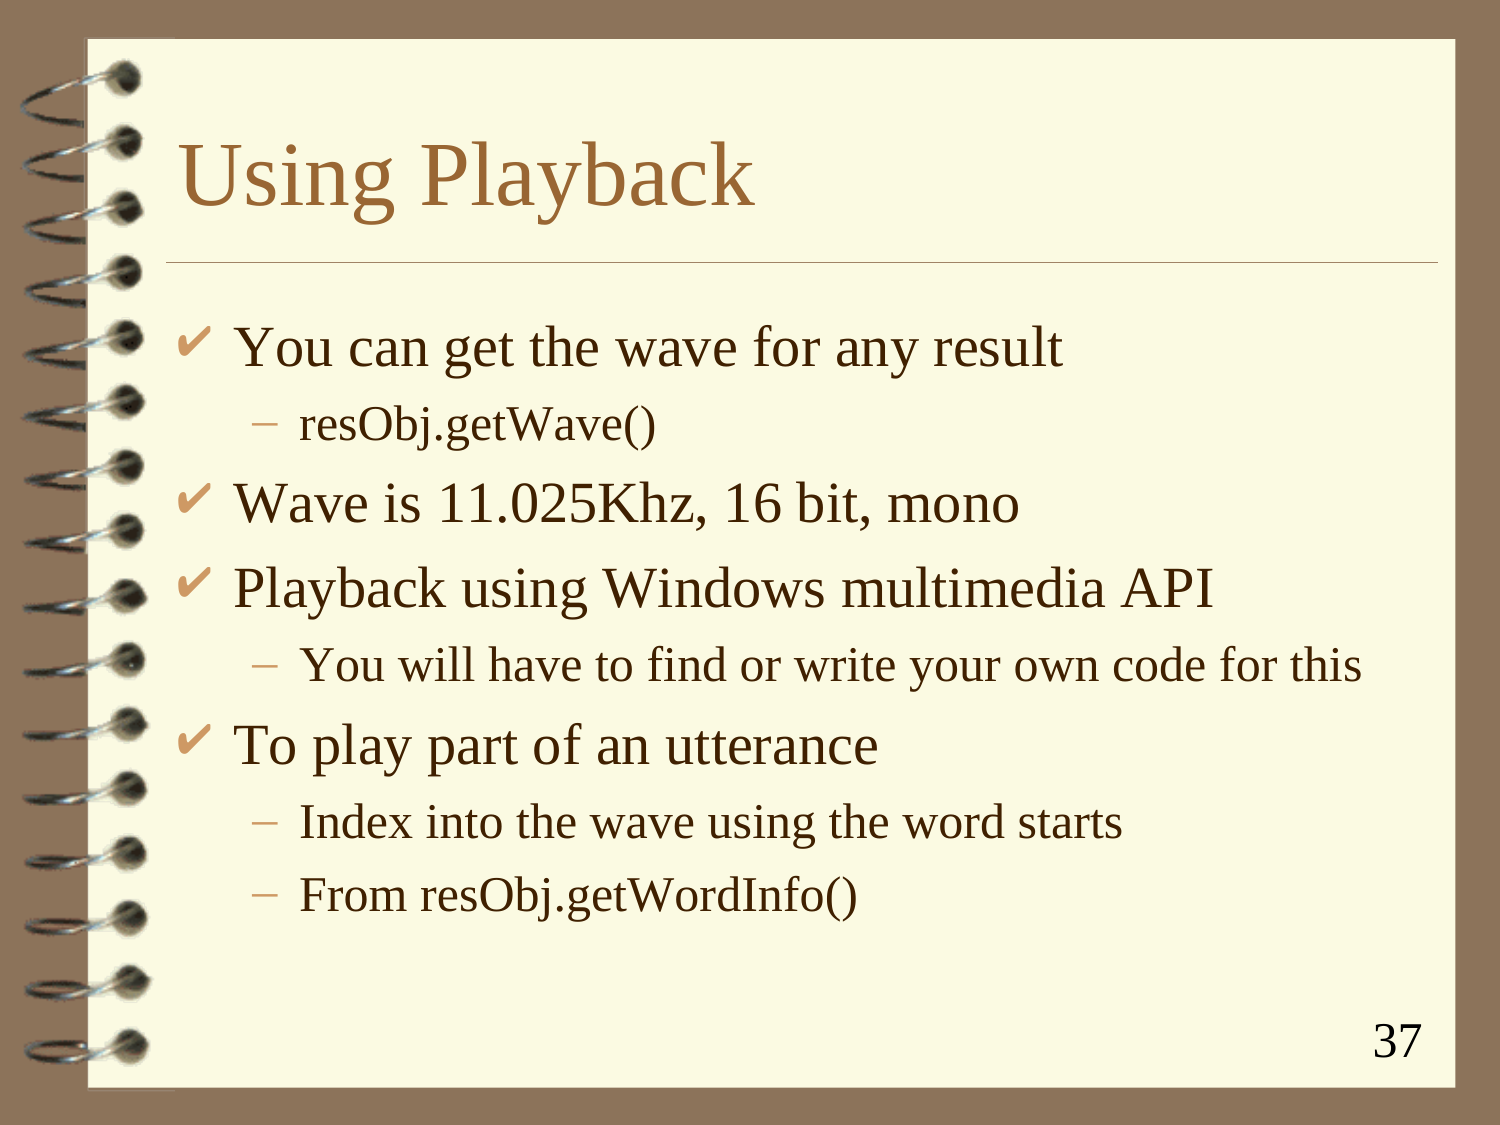

# Using Playback
You can get the wave for any result
resObj.getWave()
Wave is 11.025Khz, 16 bit, mono
Playback using Windows multimedia API
You will have to find or write your own code for this
To play part of an utterance
Index into the wave using the word starts
From resObj.getWordInfo()
37